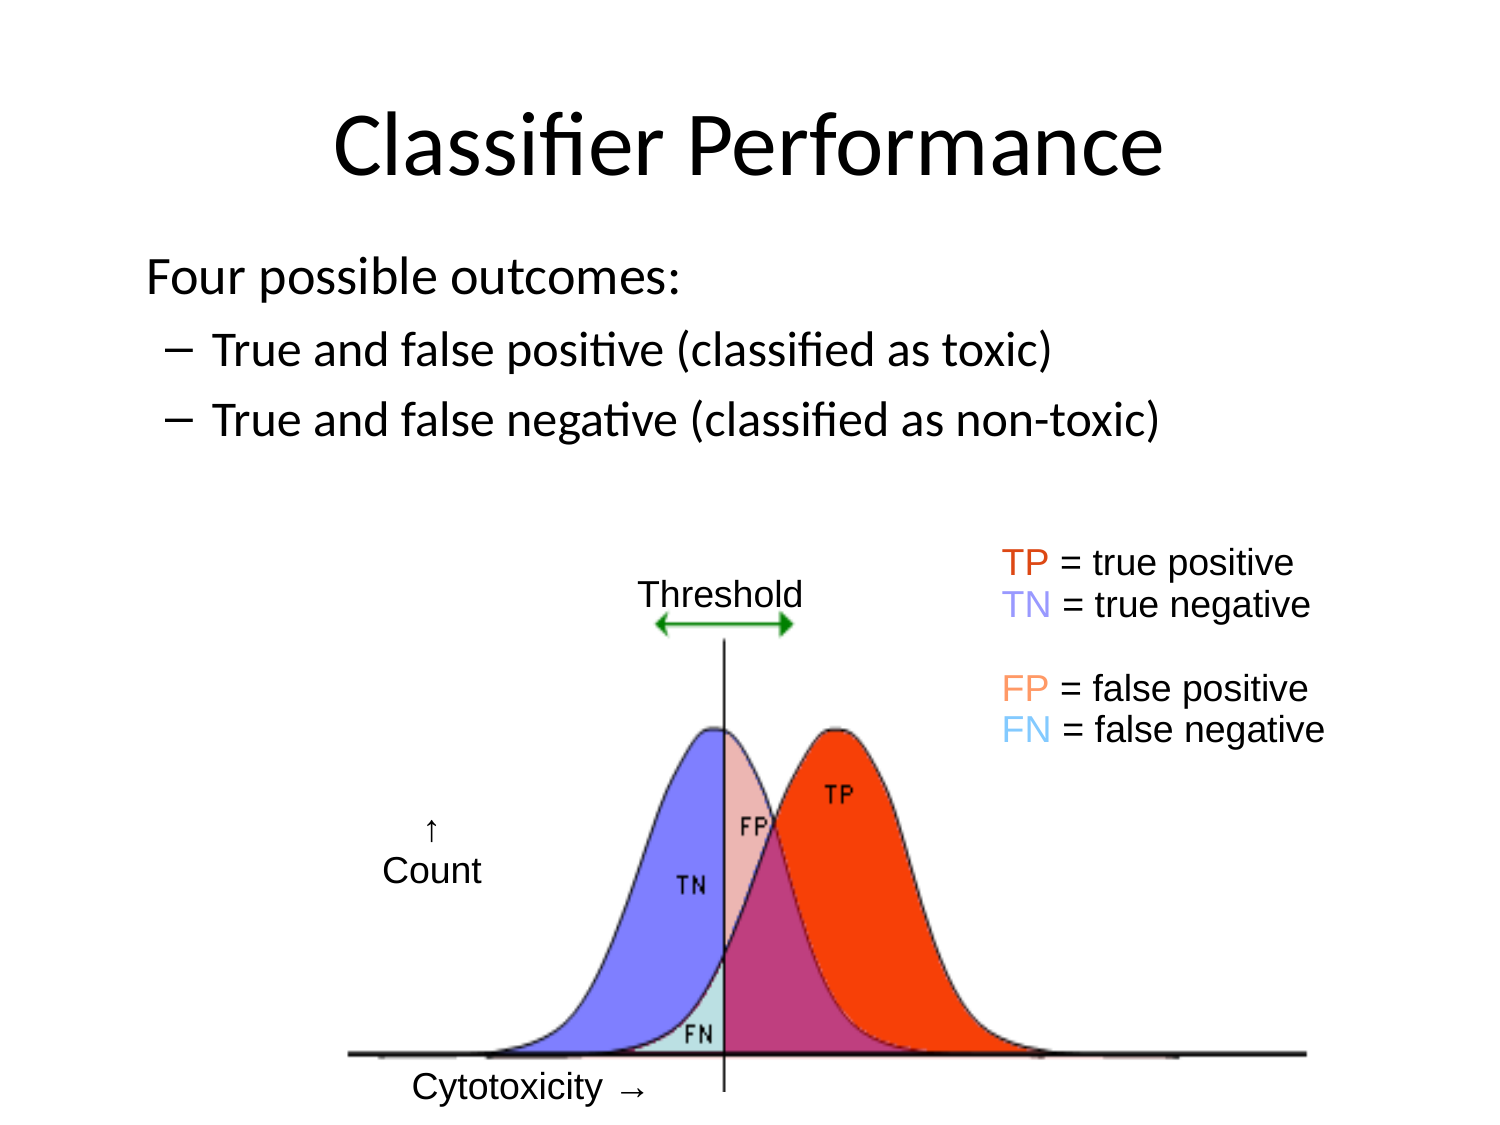

# Classifier Performance
Four possible outcomes:
True and false positive (classified as toxic)
True and false negative (classified as non-toxic)
TP = true positive
TN = true negative
FP = false positive
FN = false negative
Threshold
↑
Count
Cytotoxicity →